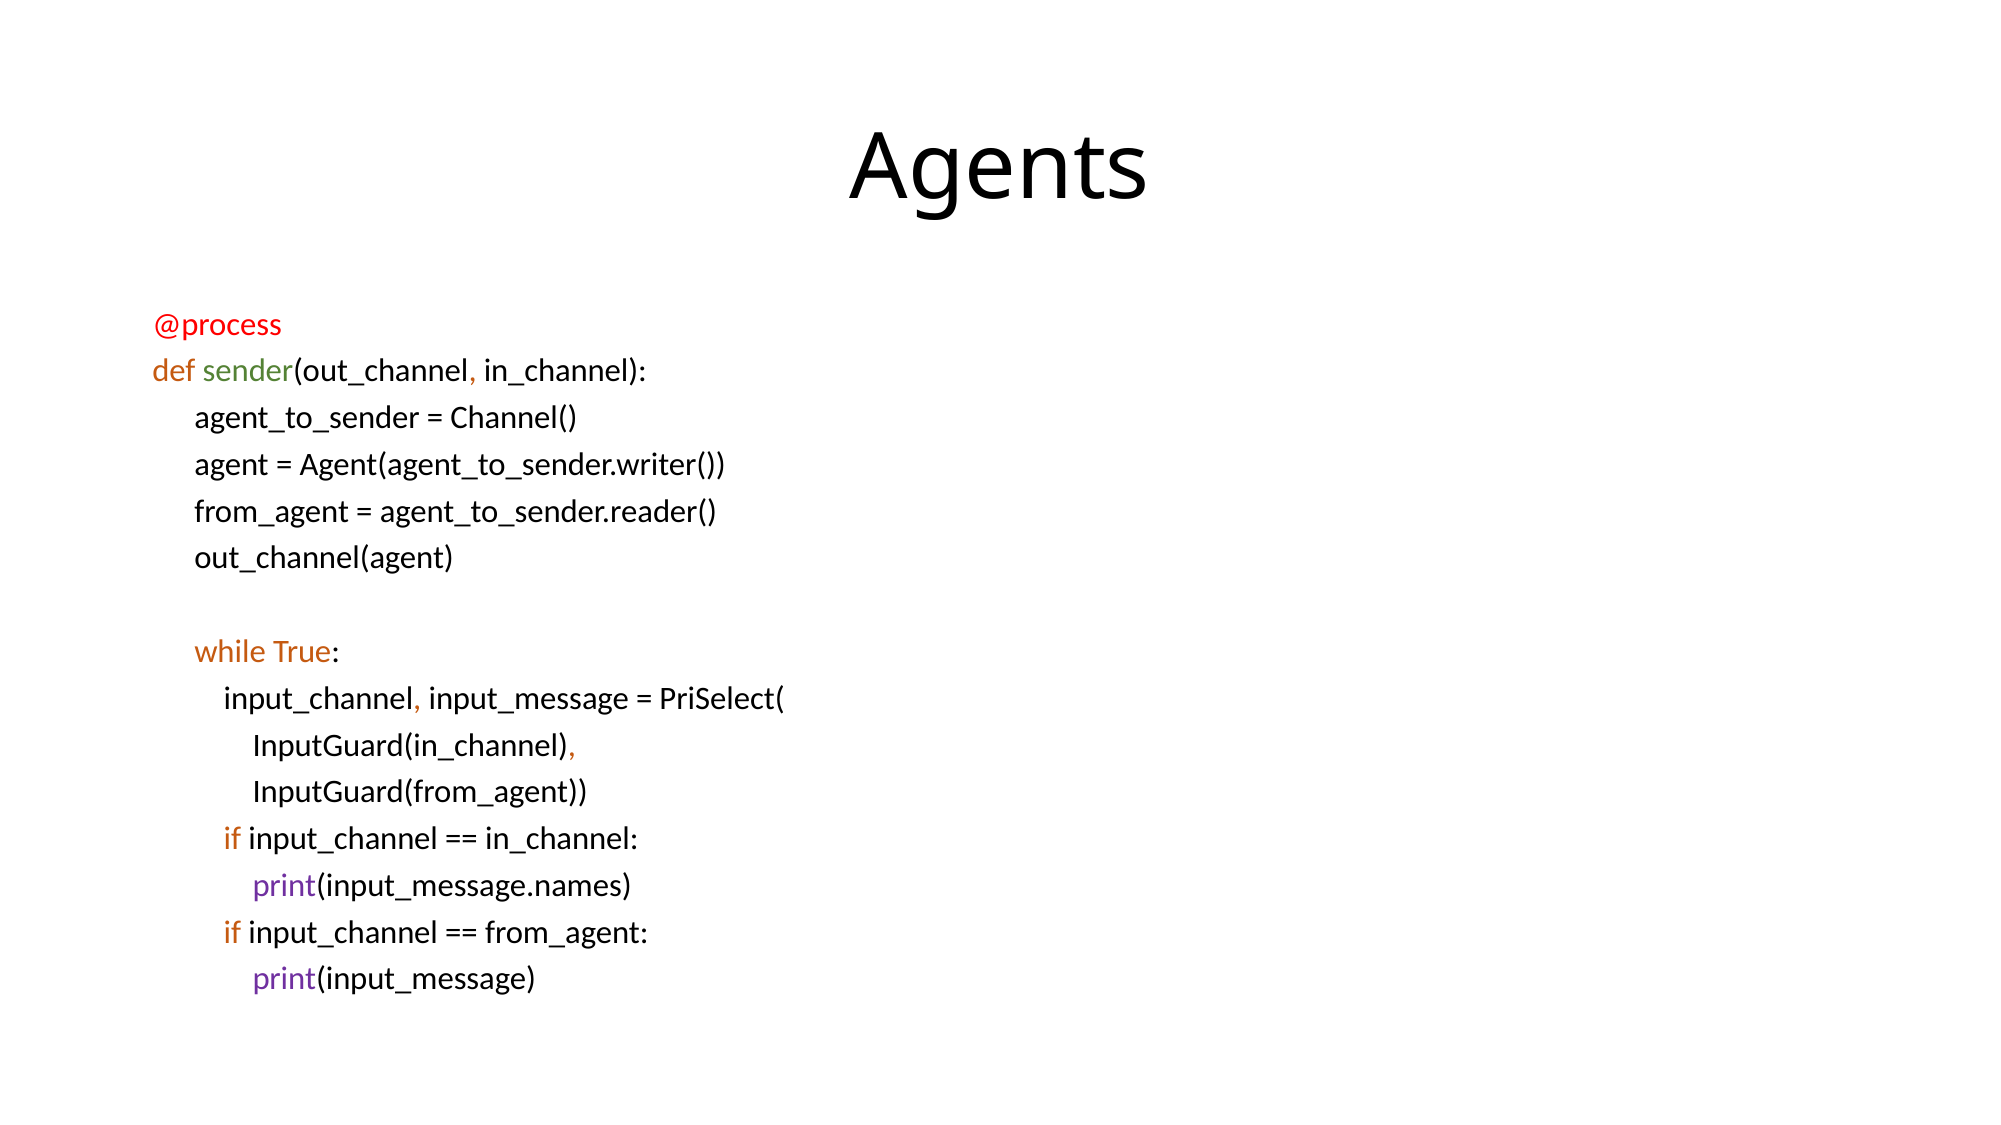

# Agents
@process
def sender(out_channel, in_channel):
	agent_to_sender = Channel()
	agent = Agent(agent_to_sender.writer())
	from_agent = agent_to_sender.reader()
	out_channel(agent)
	while True:
		 input_channel, input_message = PriSelect(
			 InputGuard(in_channel),
			 InputGuard(from_agent))
		 if input_channel == in_channel:
			 print(input_message.names)
		 if input_channel == from_agent:
			 print(input_message)